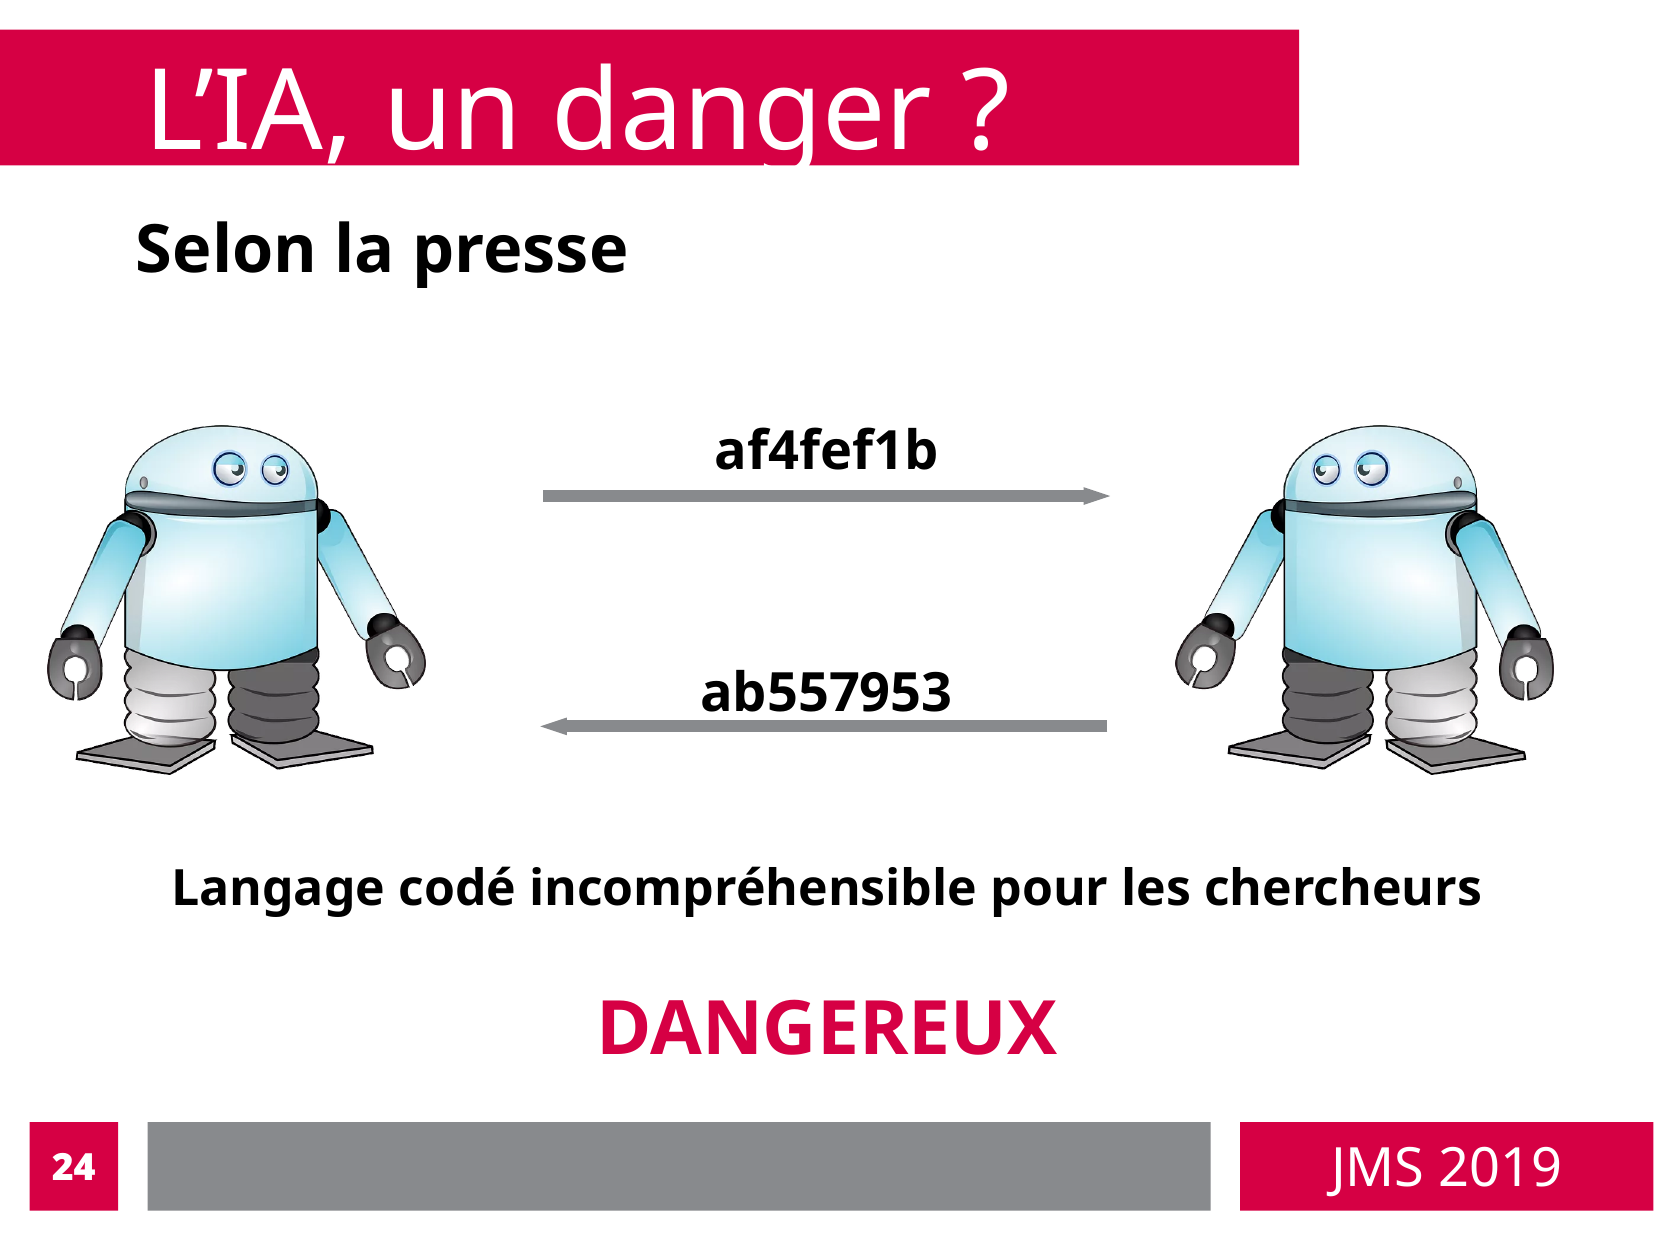

# L’IA, un danger ?
Selon la presse
af4fef1b
ab557953
Langage codé incompréhensible pour les chercheurs
DANGEREUX
24